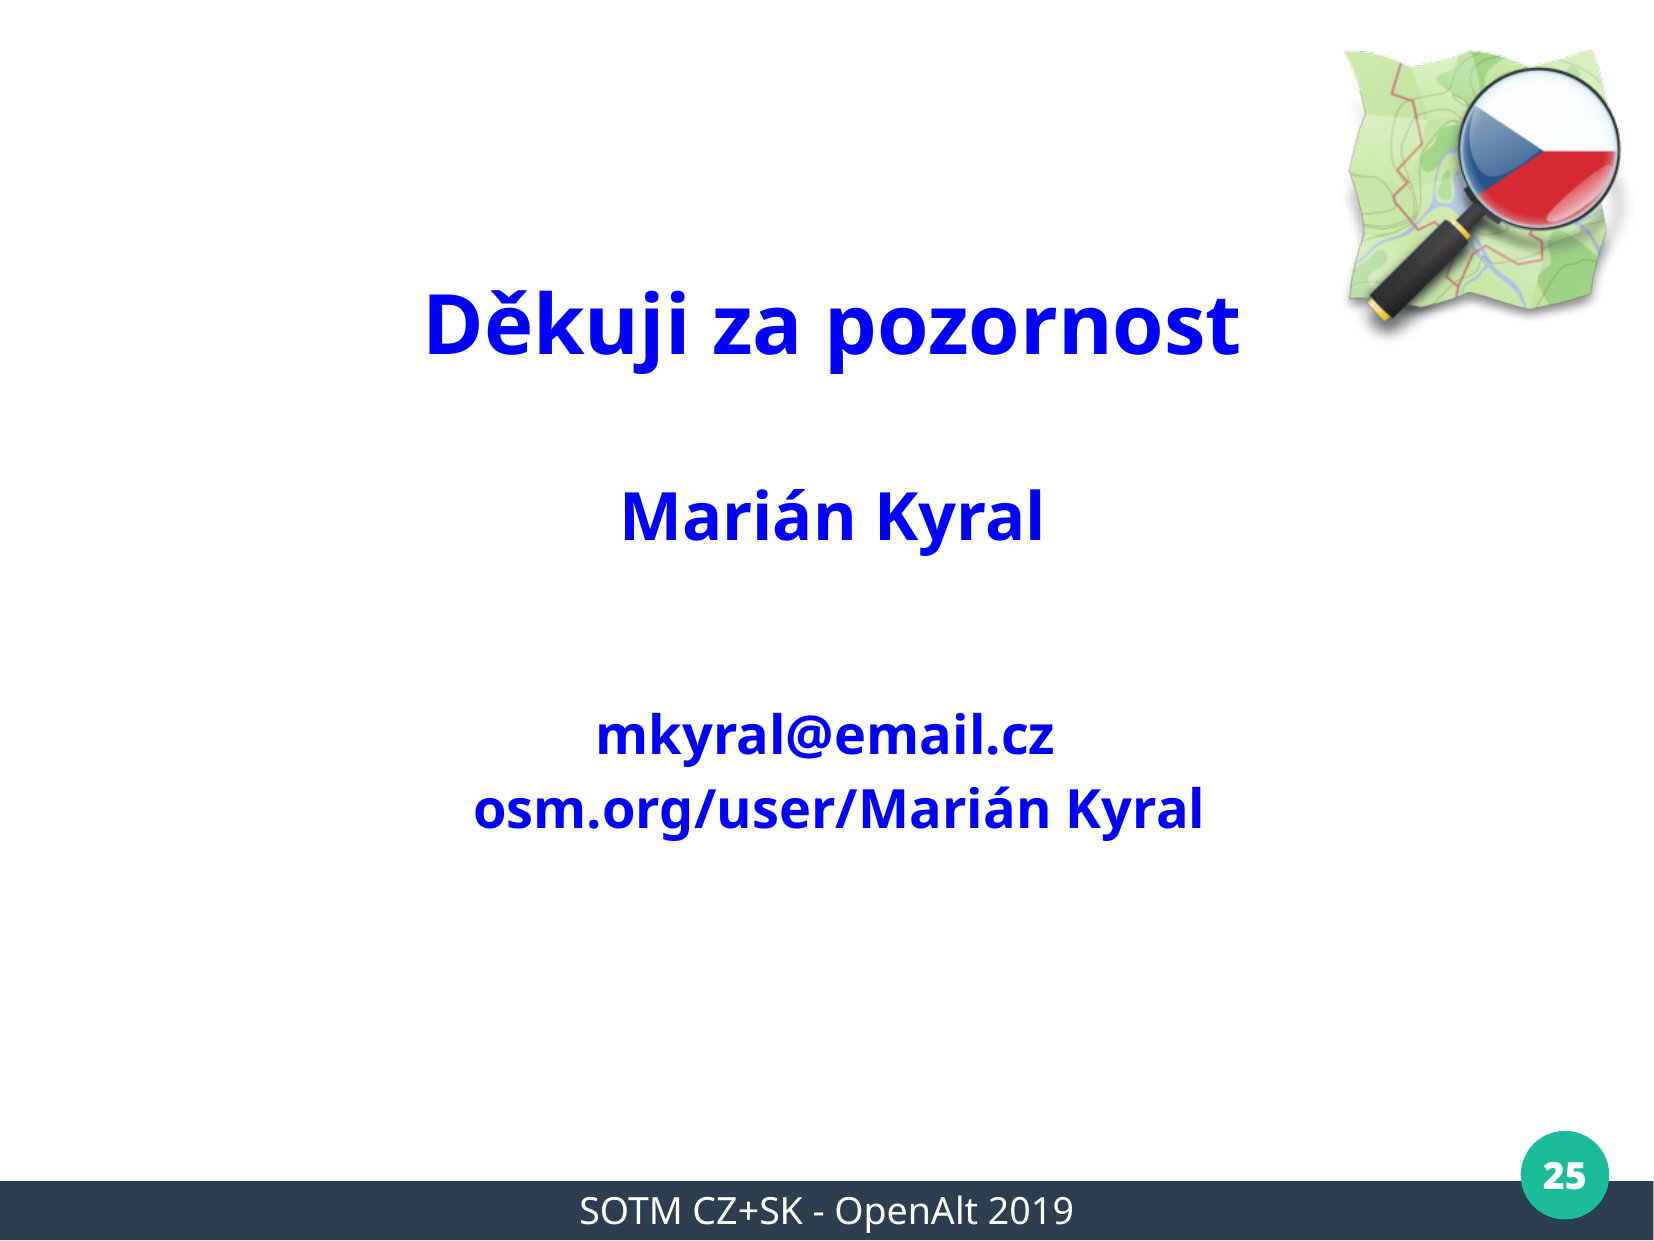

# Děkuji za pozornost
Marián Kyral
mkyral@email.cz
 osm.org/user/Marián Kyral
25
SOTM CZ+SK - OpenAlt 2019